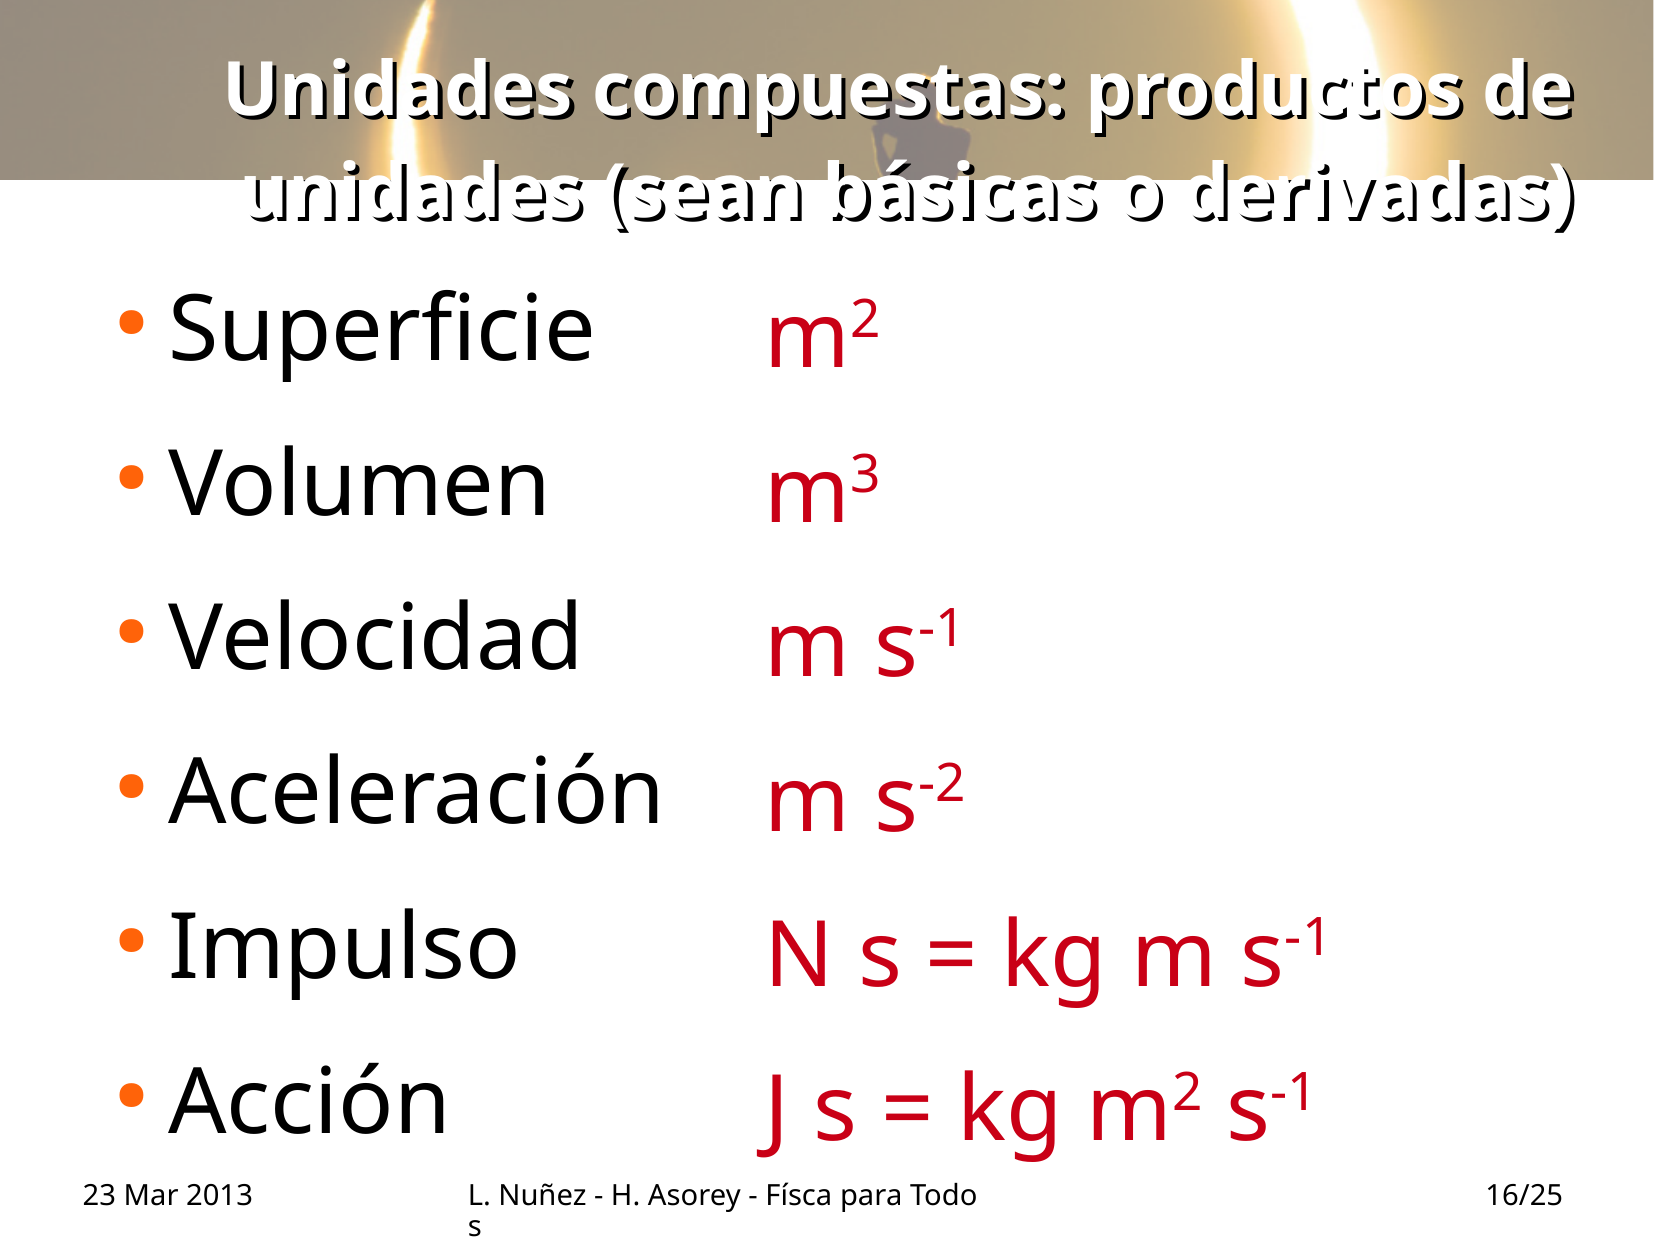

# Unidades compuestas: productos de unidades (sean básicas o derivadas)
Superficie
Volumen
Velocidad
Aceleración
Impulso
Acción
m2
m3
m s-1
m s-2
N s = kg m s-1
J s = kg m2 s-1
23 Mar 2013
L. Nuñez - H. Asorey - Físca para Todos
16